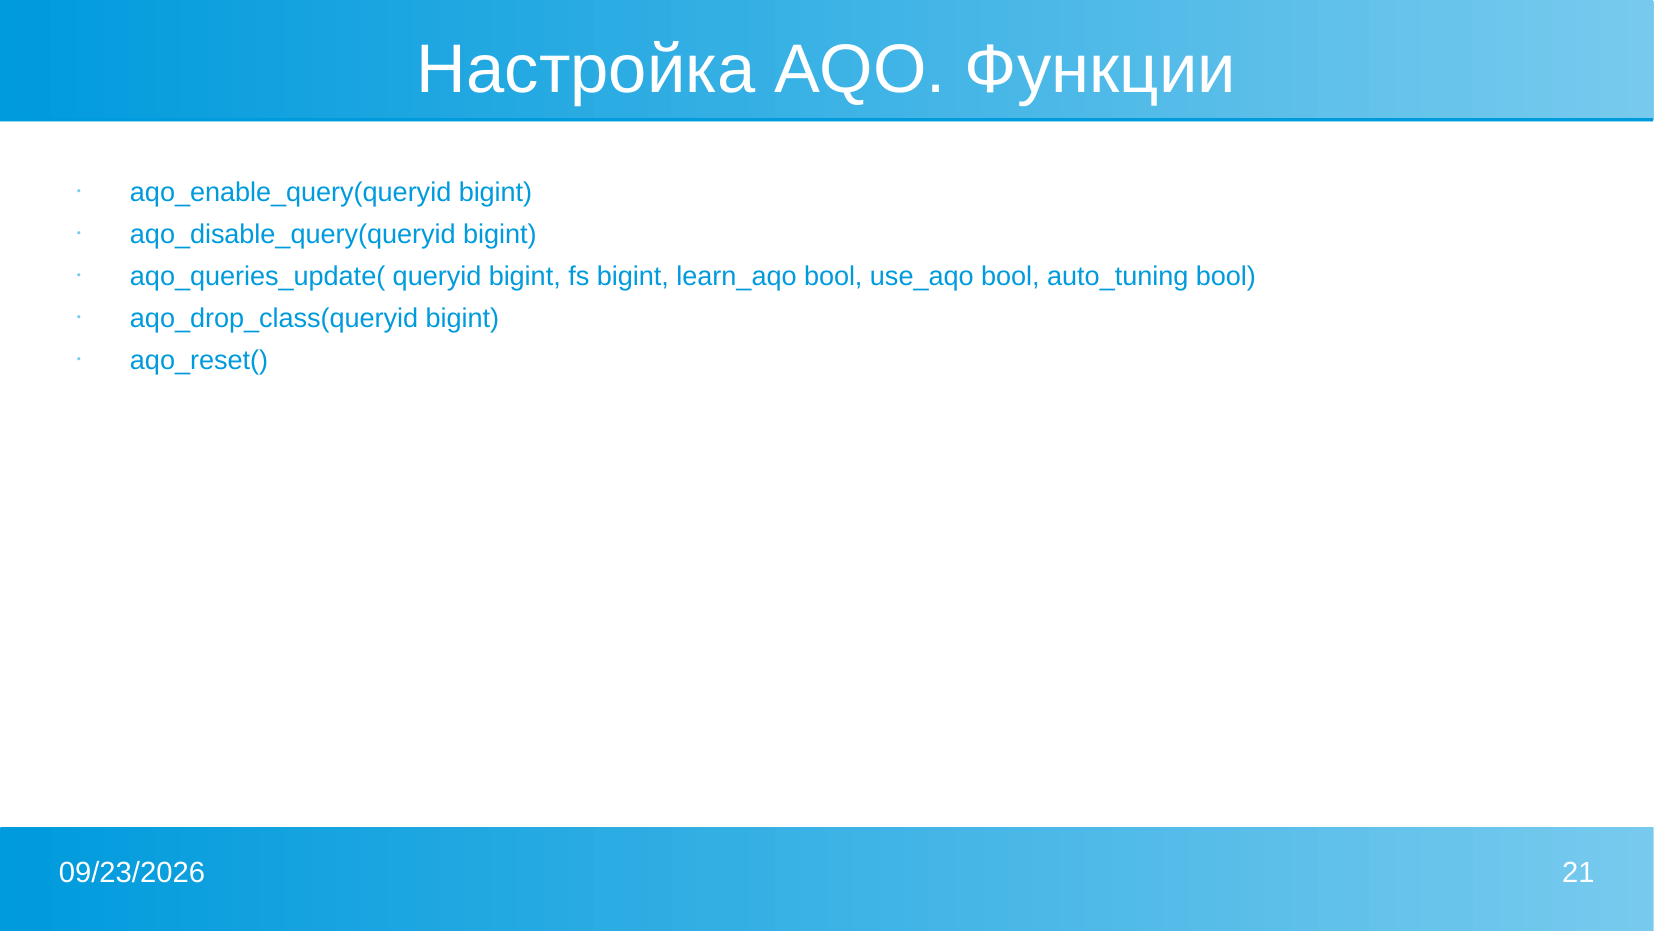

# Настройка AQO. Функции
aqo_enable_query(queryid bigint)
aqo_disable_query(queryid bigint)
aqo_queries_update( queryid bigint, fs bigint, learn_aqo bool, use_aqo bool, auto_tuning bool)
aqo_drop_class(queryid bigint)
aqo_reset()
21